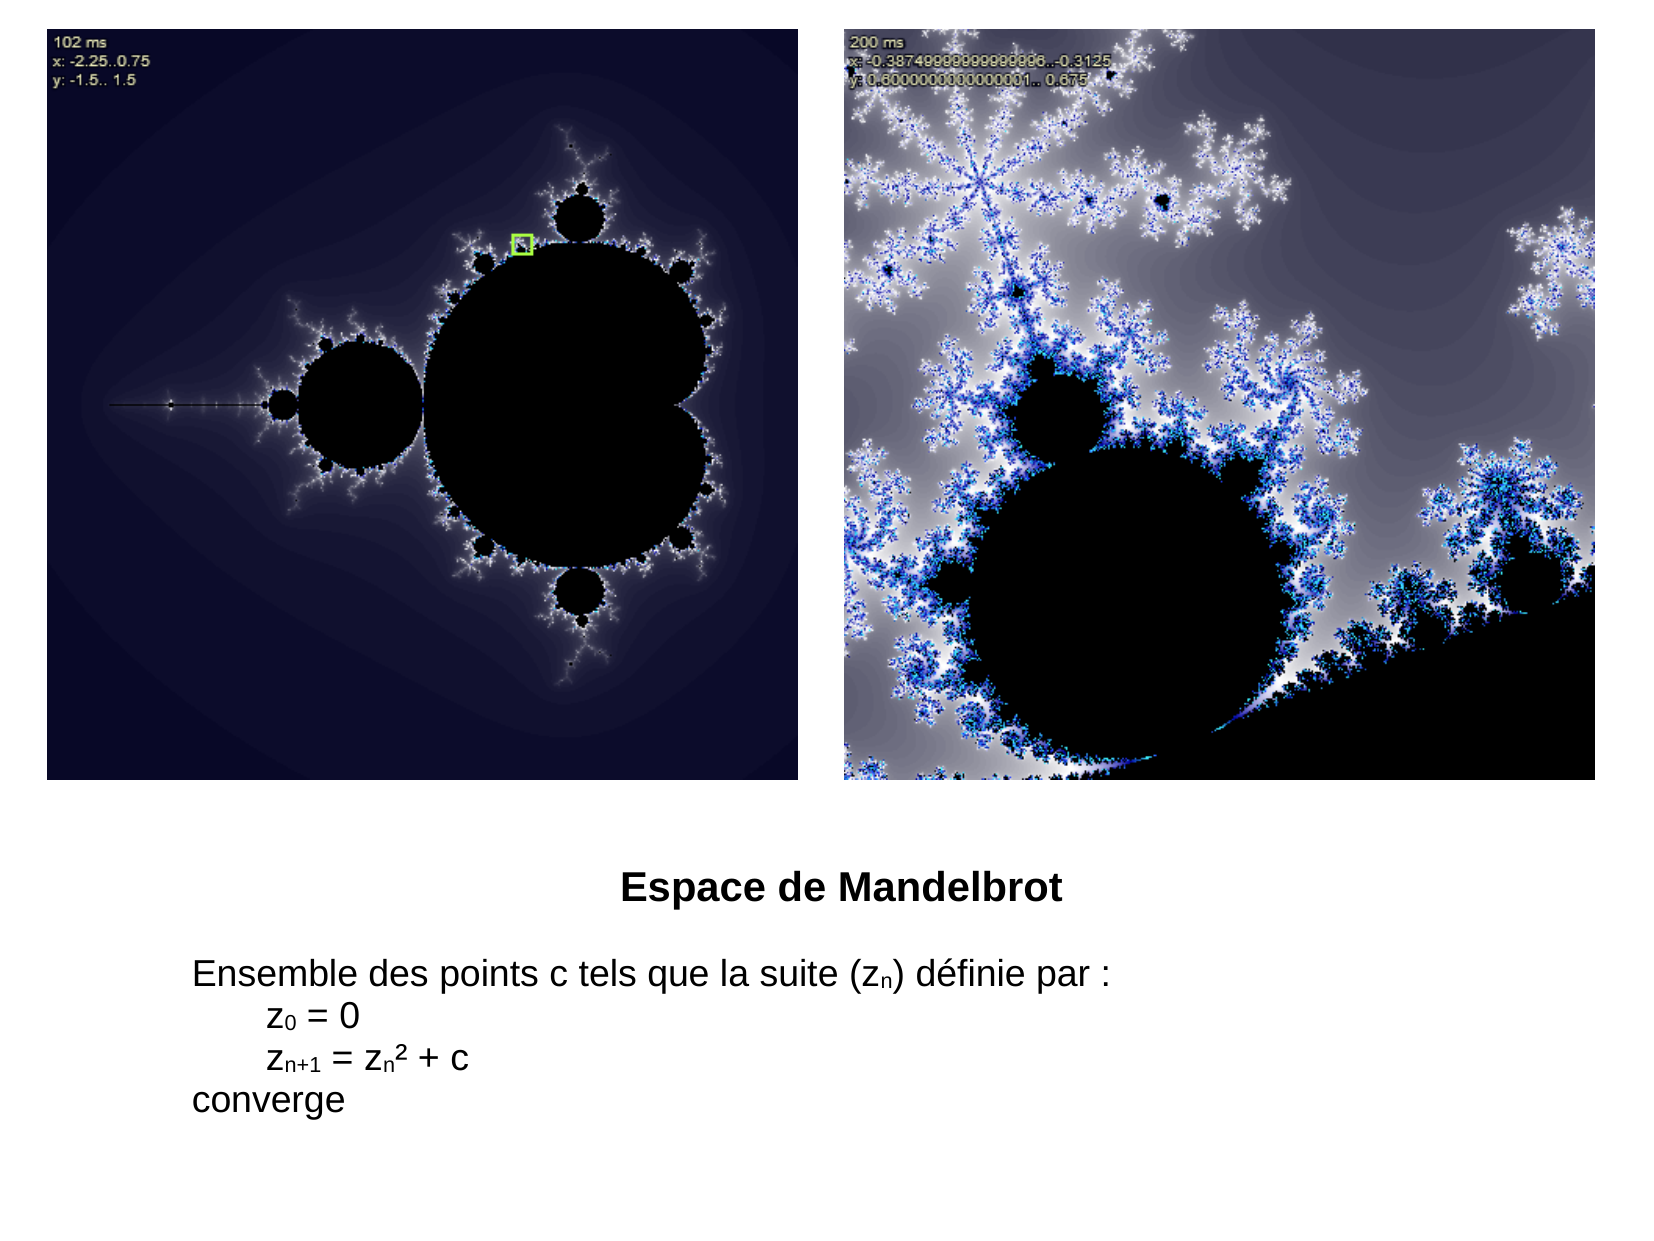

Espace de Mandelbrot
Ensemble des points c tels que la suite (zn) définie par :
	z0 = 0
	zn+1 = zn² + c
converge